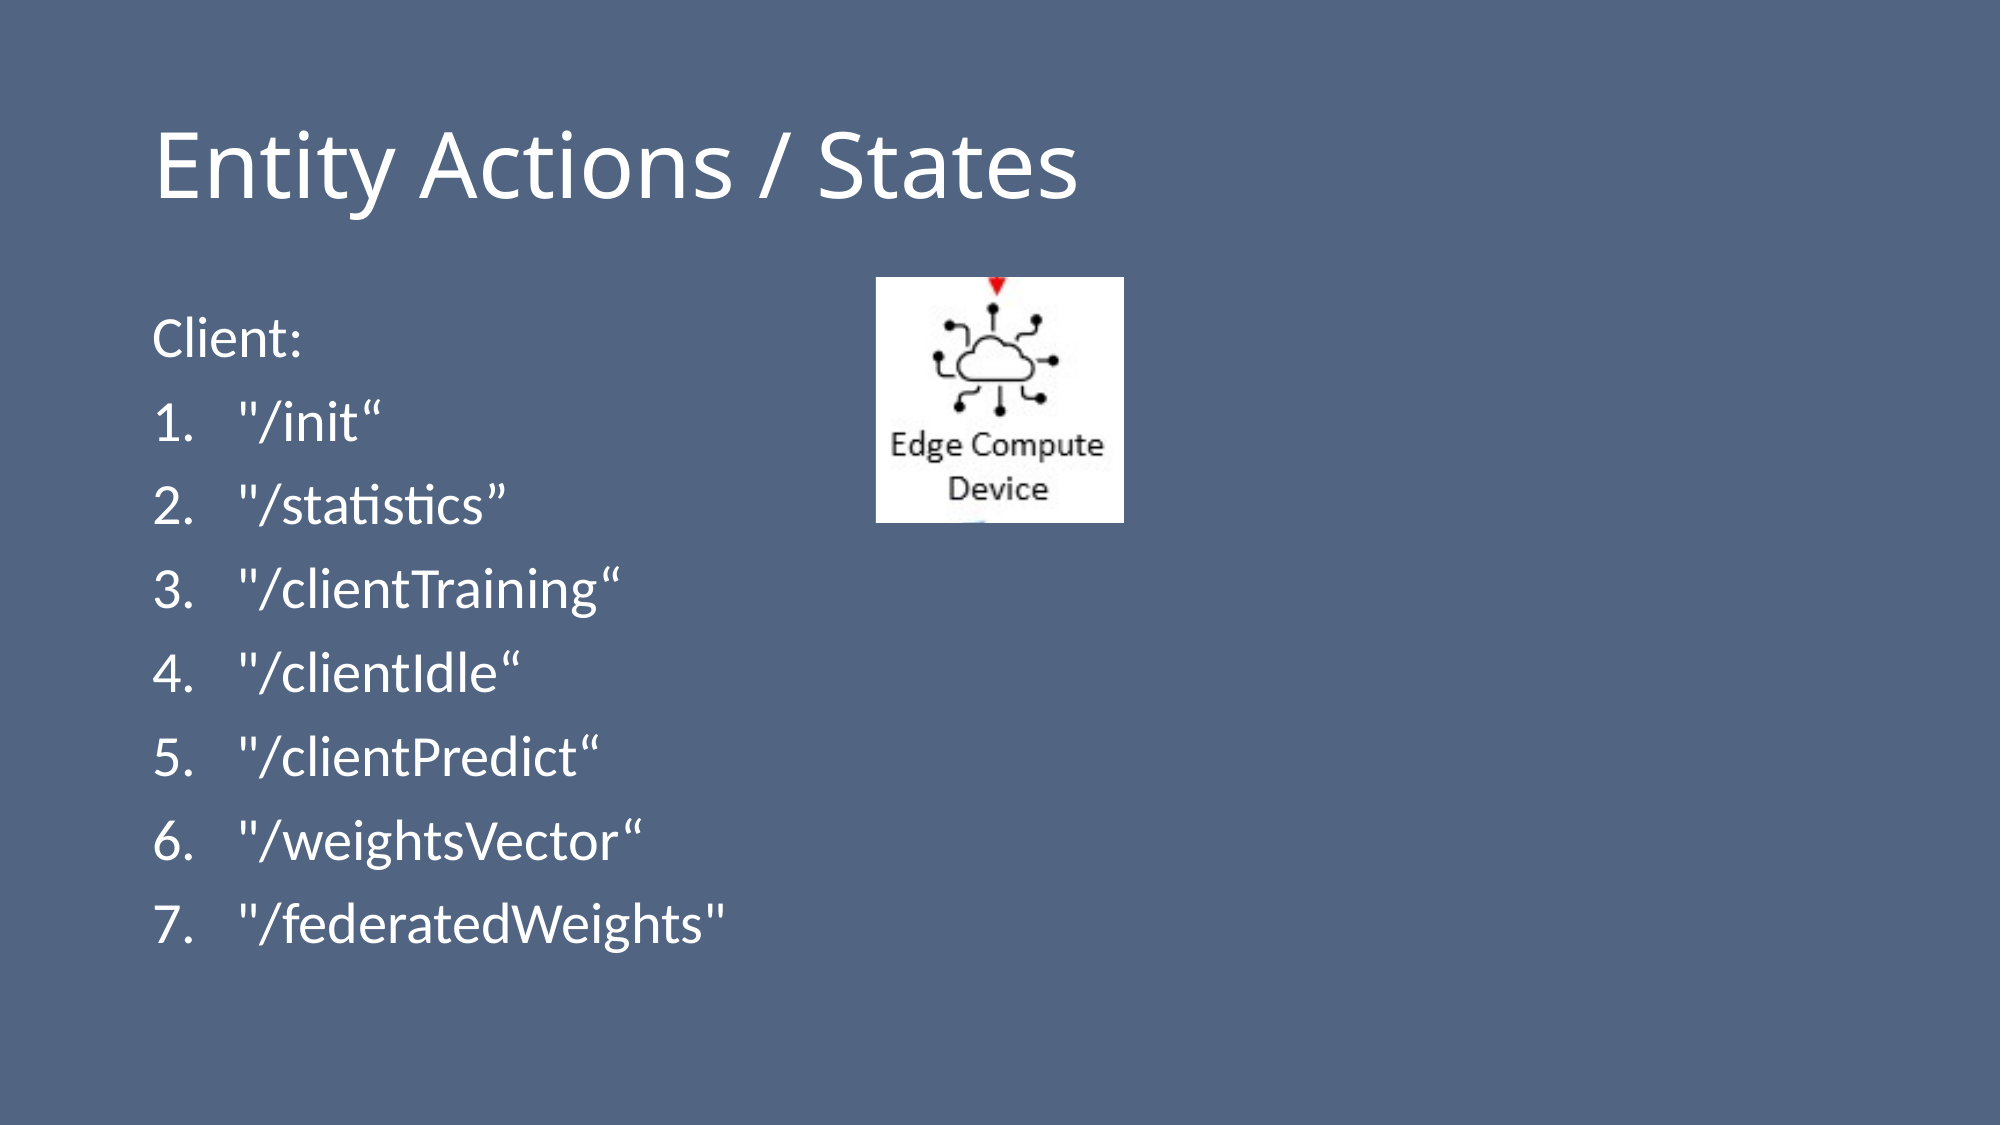

Entity Actions / States
Client:
"/init“
"/statistics”
"/clientTraining“
"/clientIdle“
"/clientPredict“
"/weightsVector“
"/federatedWeights"